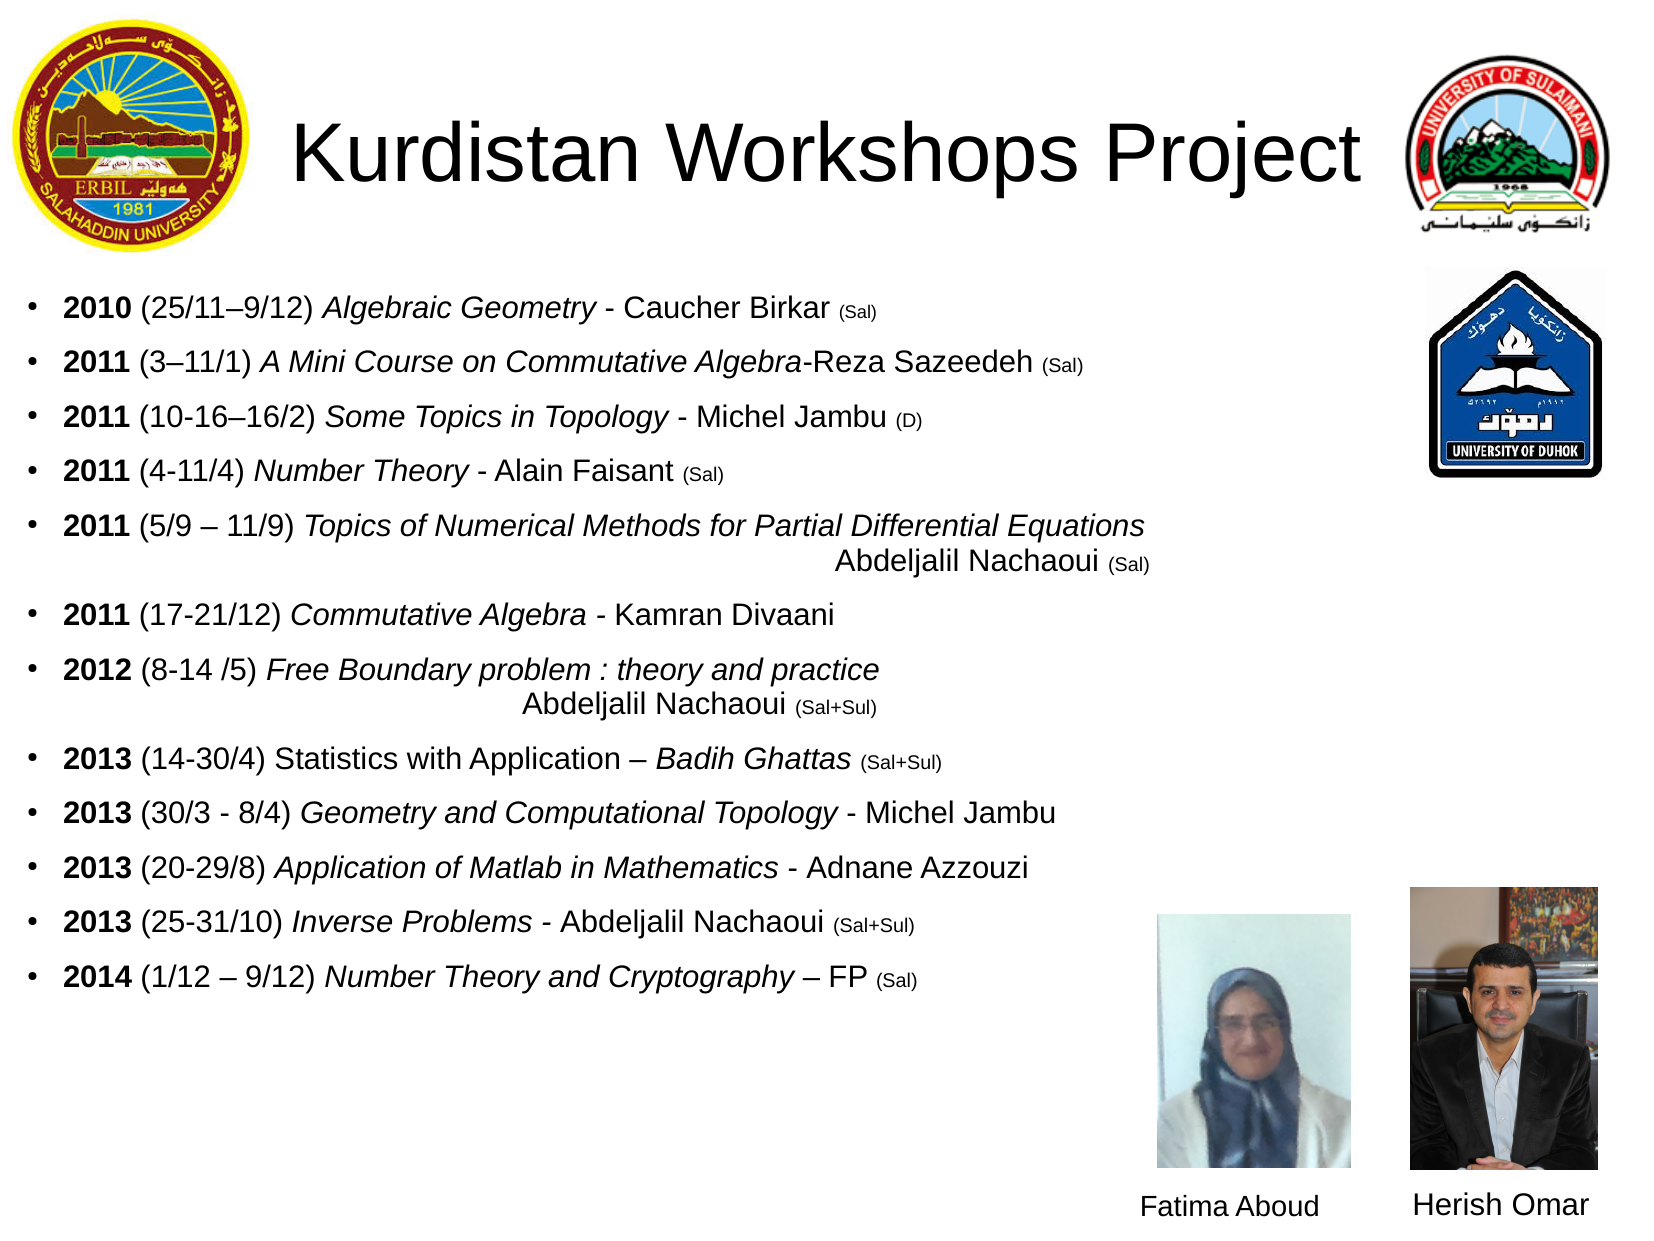

# Kurdistan Workshops Project
2010 (25/11–9/12) Algebraic Geometry - Caucher Birkar (Sal)
2011 (3–11/1) A Mini Course on Commutative Algebra-Reza Sazeedeh (Sal)
2011 (10-16–16/2) Some Topics in Topology - Michel Jambu (D)
2011 (4-11/4) Number Theory - Alain Faisant (Sal)
2011 (5/9 – 11/9) Topics of Numerical Methods for Partial Differential Equations
				 			 		 			 			 				 				 			 			 			 			 		 	 Abdeljalil Nachaoui (Sal)
2011 (17-21/12) Commutative Algebra - Kamran Divaani
2012 (8-14 /5) Free Boundary problem : theory and practice
				 		 		 		 		 		 	 	Abdeljalil Nachaoui (Sal+Sul)
2013 (14-30/4) Statistics with Application – Badih Ghattas (Sal+Sul)
2013 (30/3 - 8/4) Geometry and Computational Topology - Michel Jambu
2013 (20-29/8) Application of Matlab in Mathematics - Adnane Azzouzi
2013 (25-31/10) Inverse Problems - Abdeljalil Nachaoui (Sal+Sul)
2014 (1/12 – 9/12) Number Theory and Cryptography – FP (Sal)
Herish Omar
Fatima Aboud